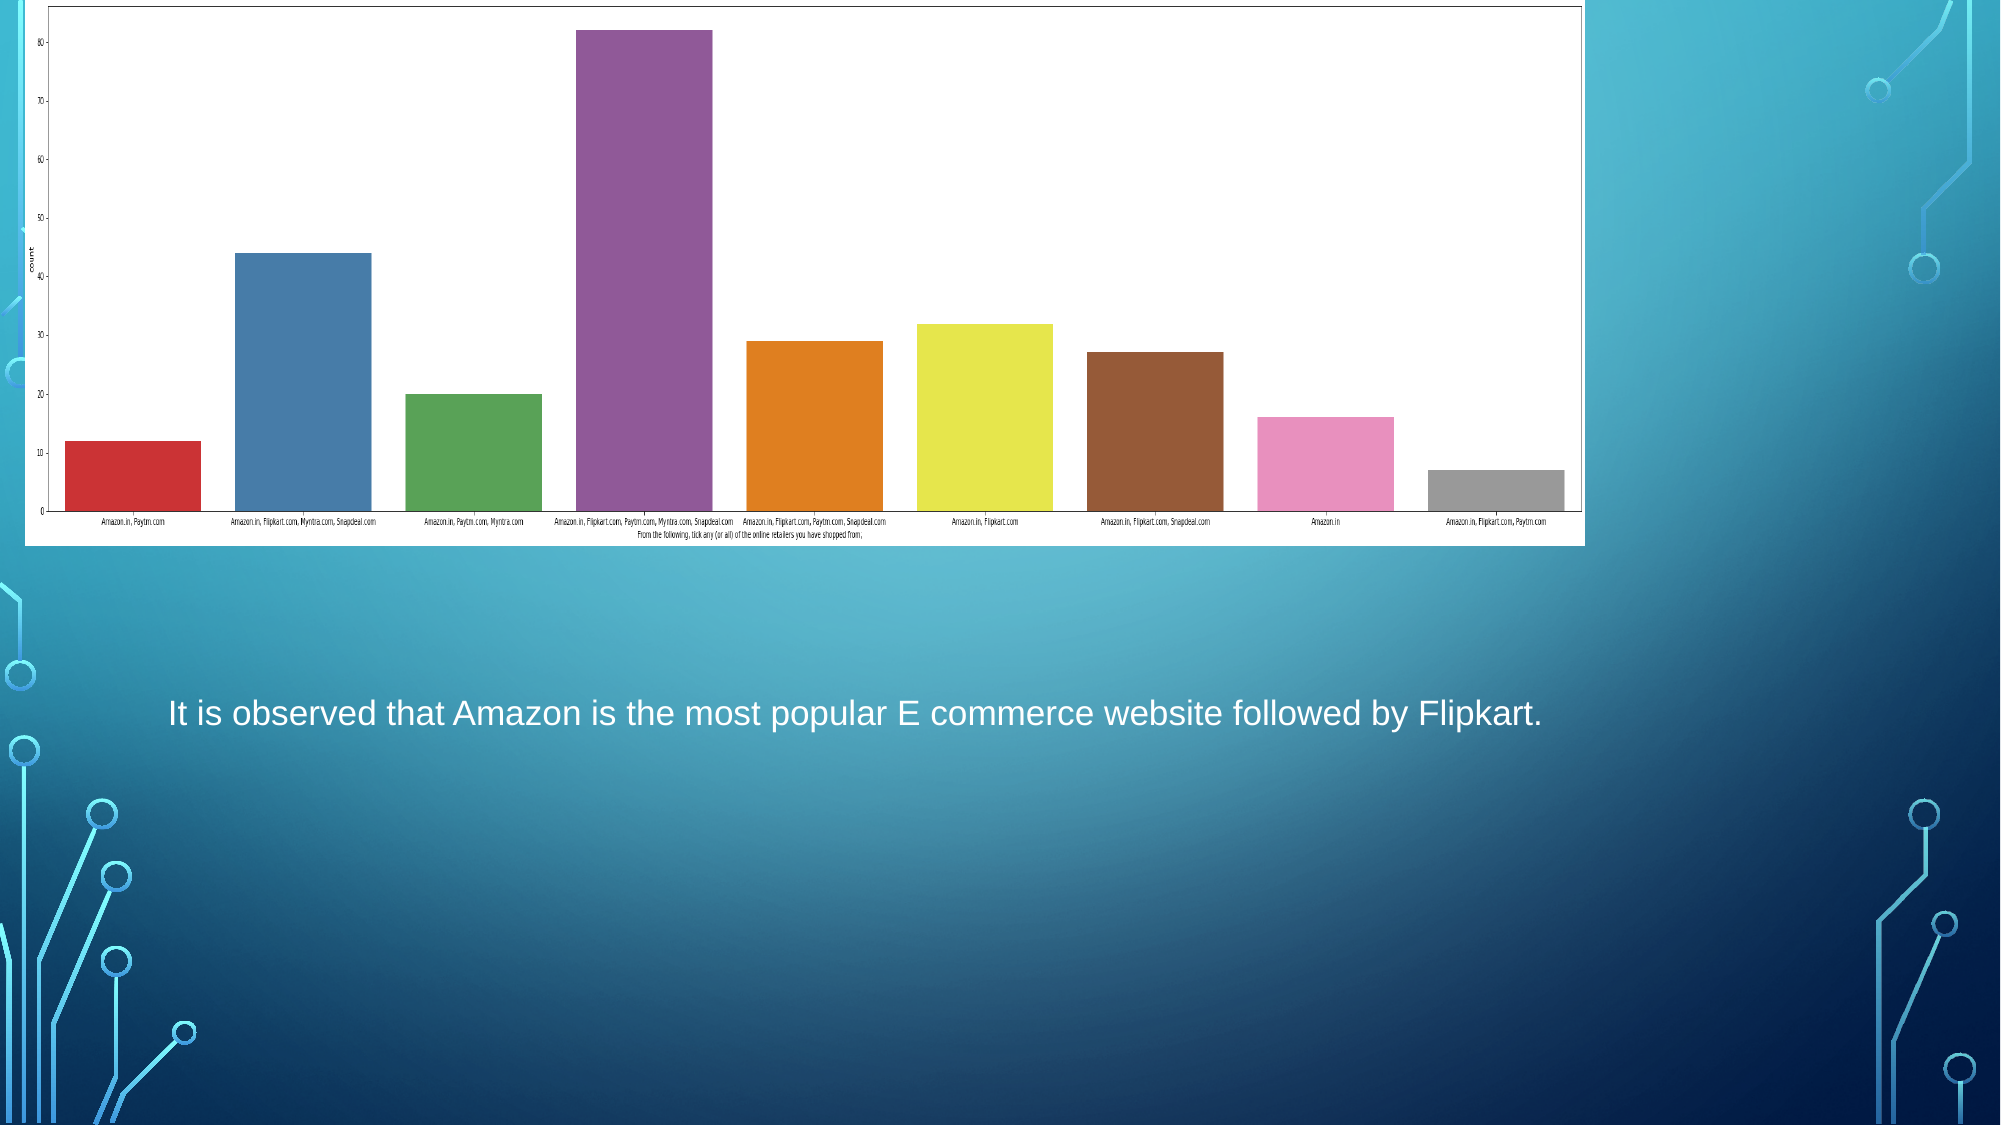

# It is observed that Amazon is the most popular E commerce website followed by Flipkart.